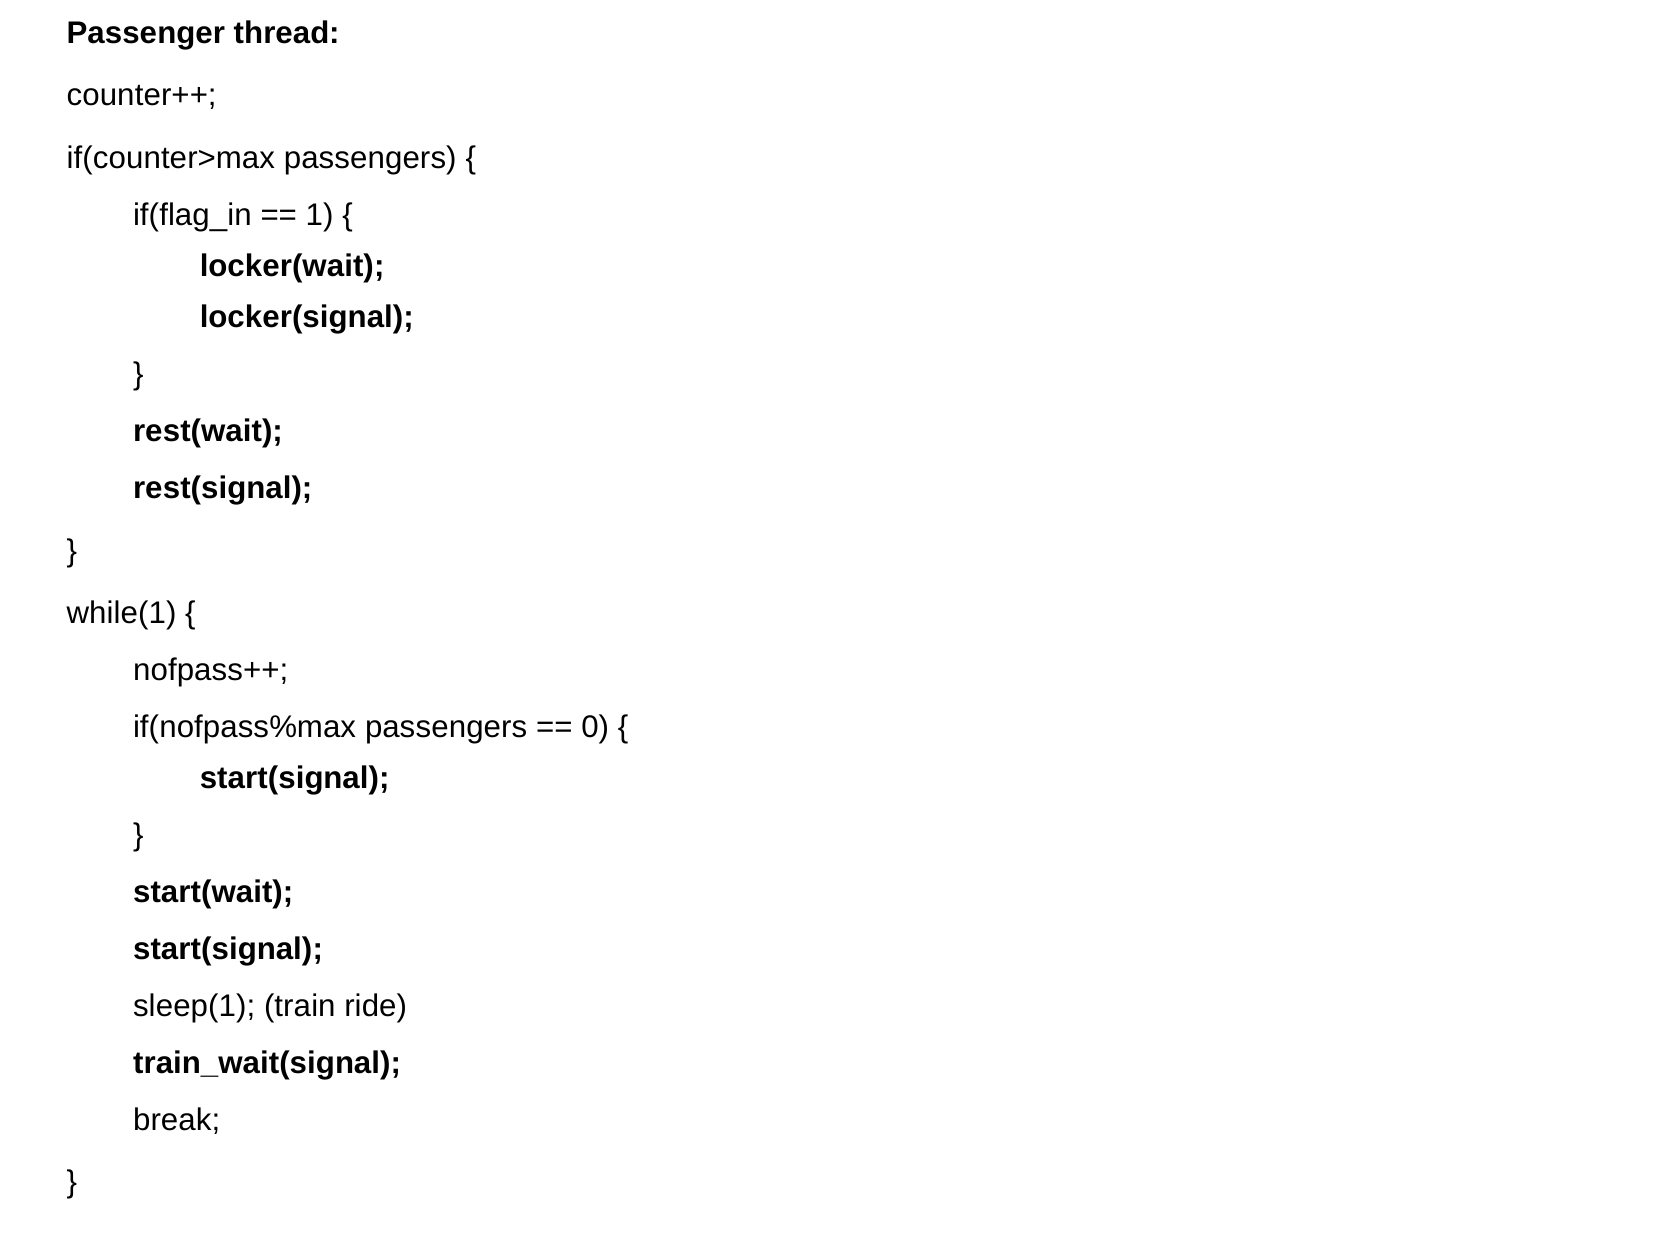

# Passenger thread:
counter++;
if(counter>max passengers) {
if(flag_in == 1) {
locker(wait);
locker(signal);
}
rest(wait);
rest(signal);
}
while(1) {
nofpass++;
if(nofpass%max passengers == 0) {
start(signal);
}
start(wait);
start(signal);
sleep(1); (train ride)
train_wait(signal);
break;
}